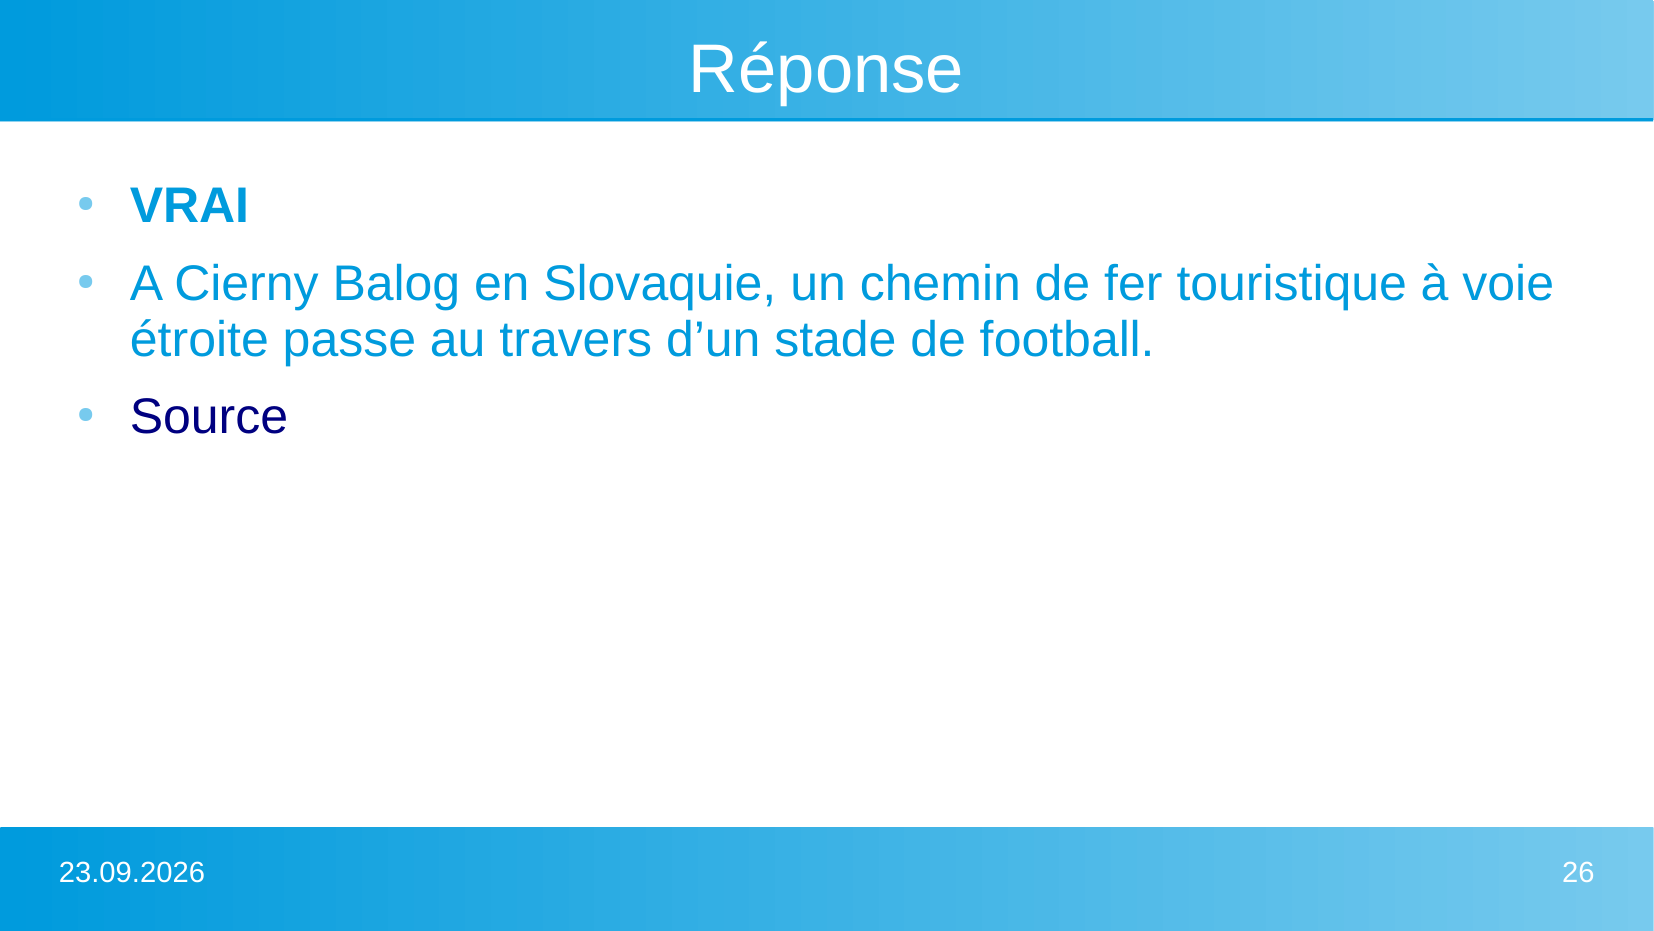

# Réponse
VRAI
A Cierny Balog en Slovaquie, un chemin de fer touristique à voie étroite passe au travers d’un stade de football.
Source
26